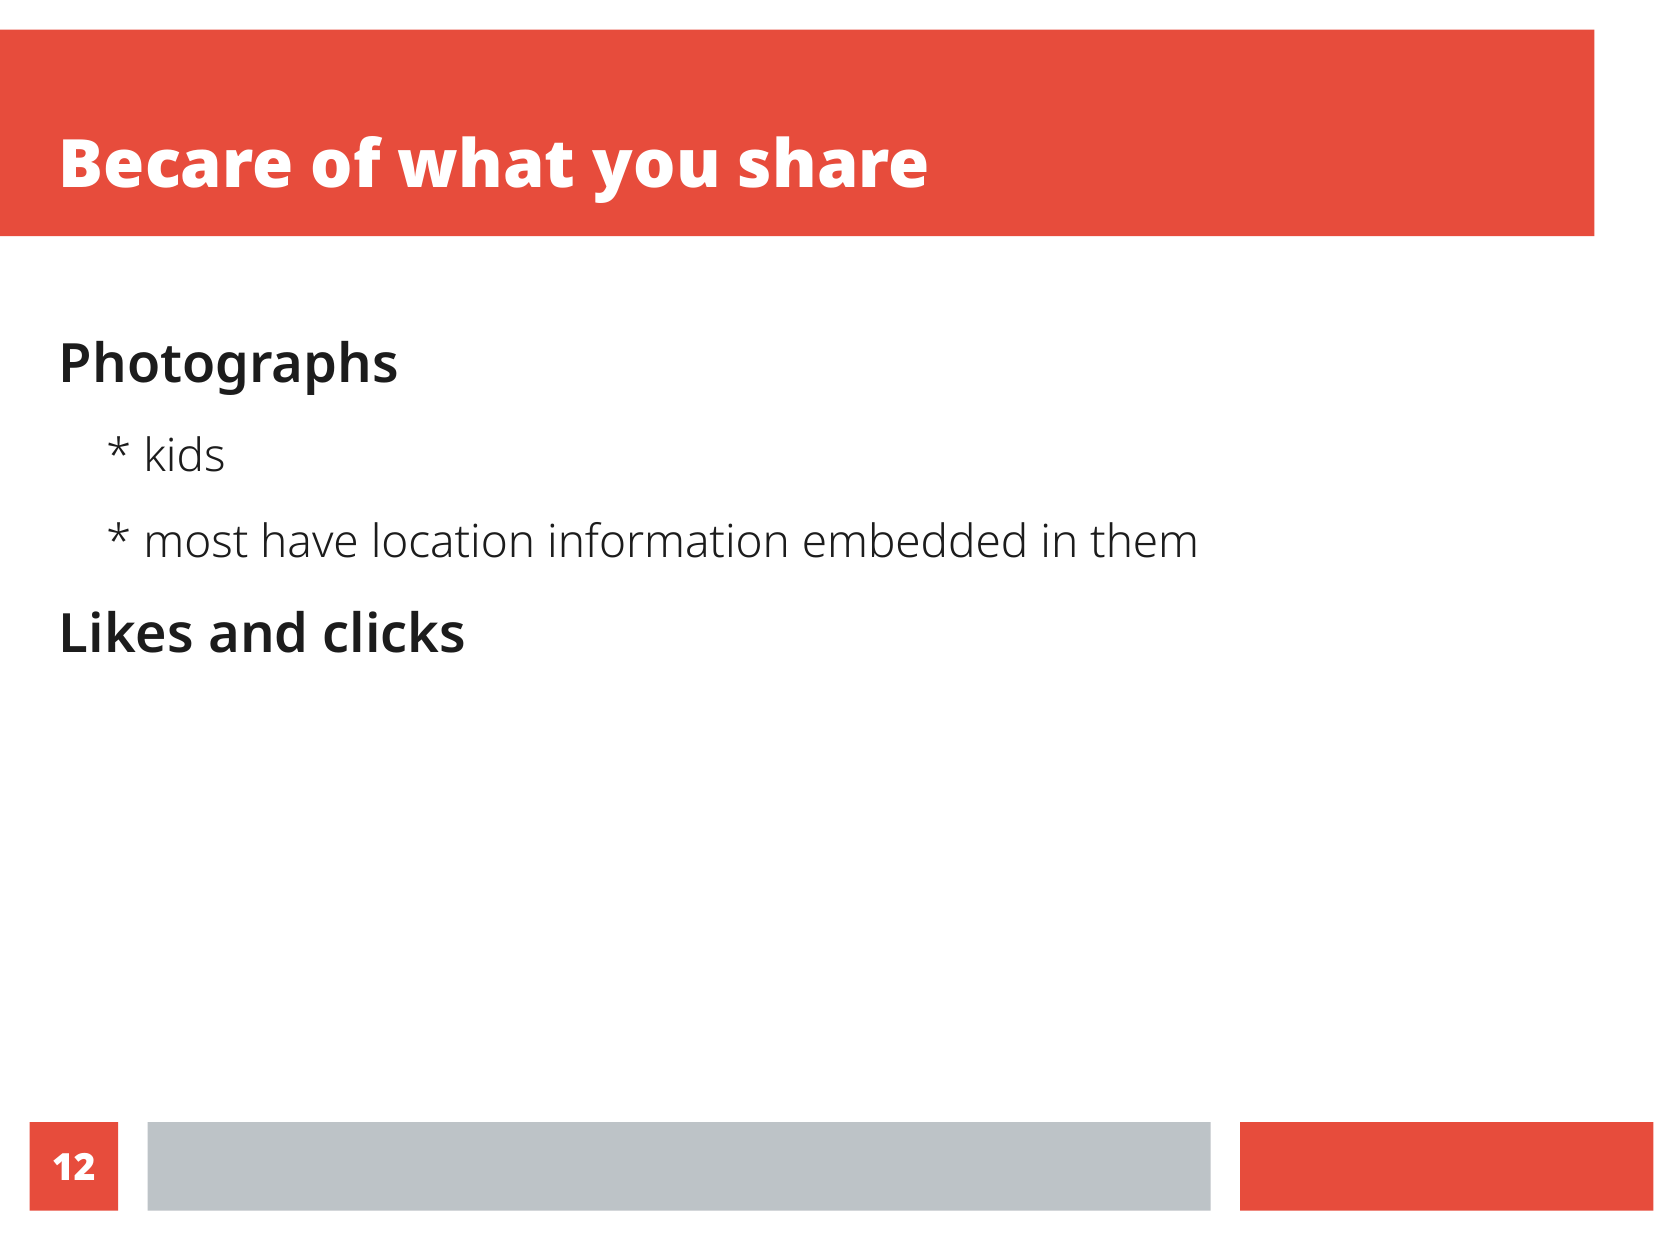

# Becare of what you share
Photographs
* kids
* most have location information embedded in them
Likes and clicks
12